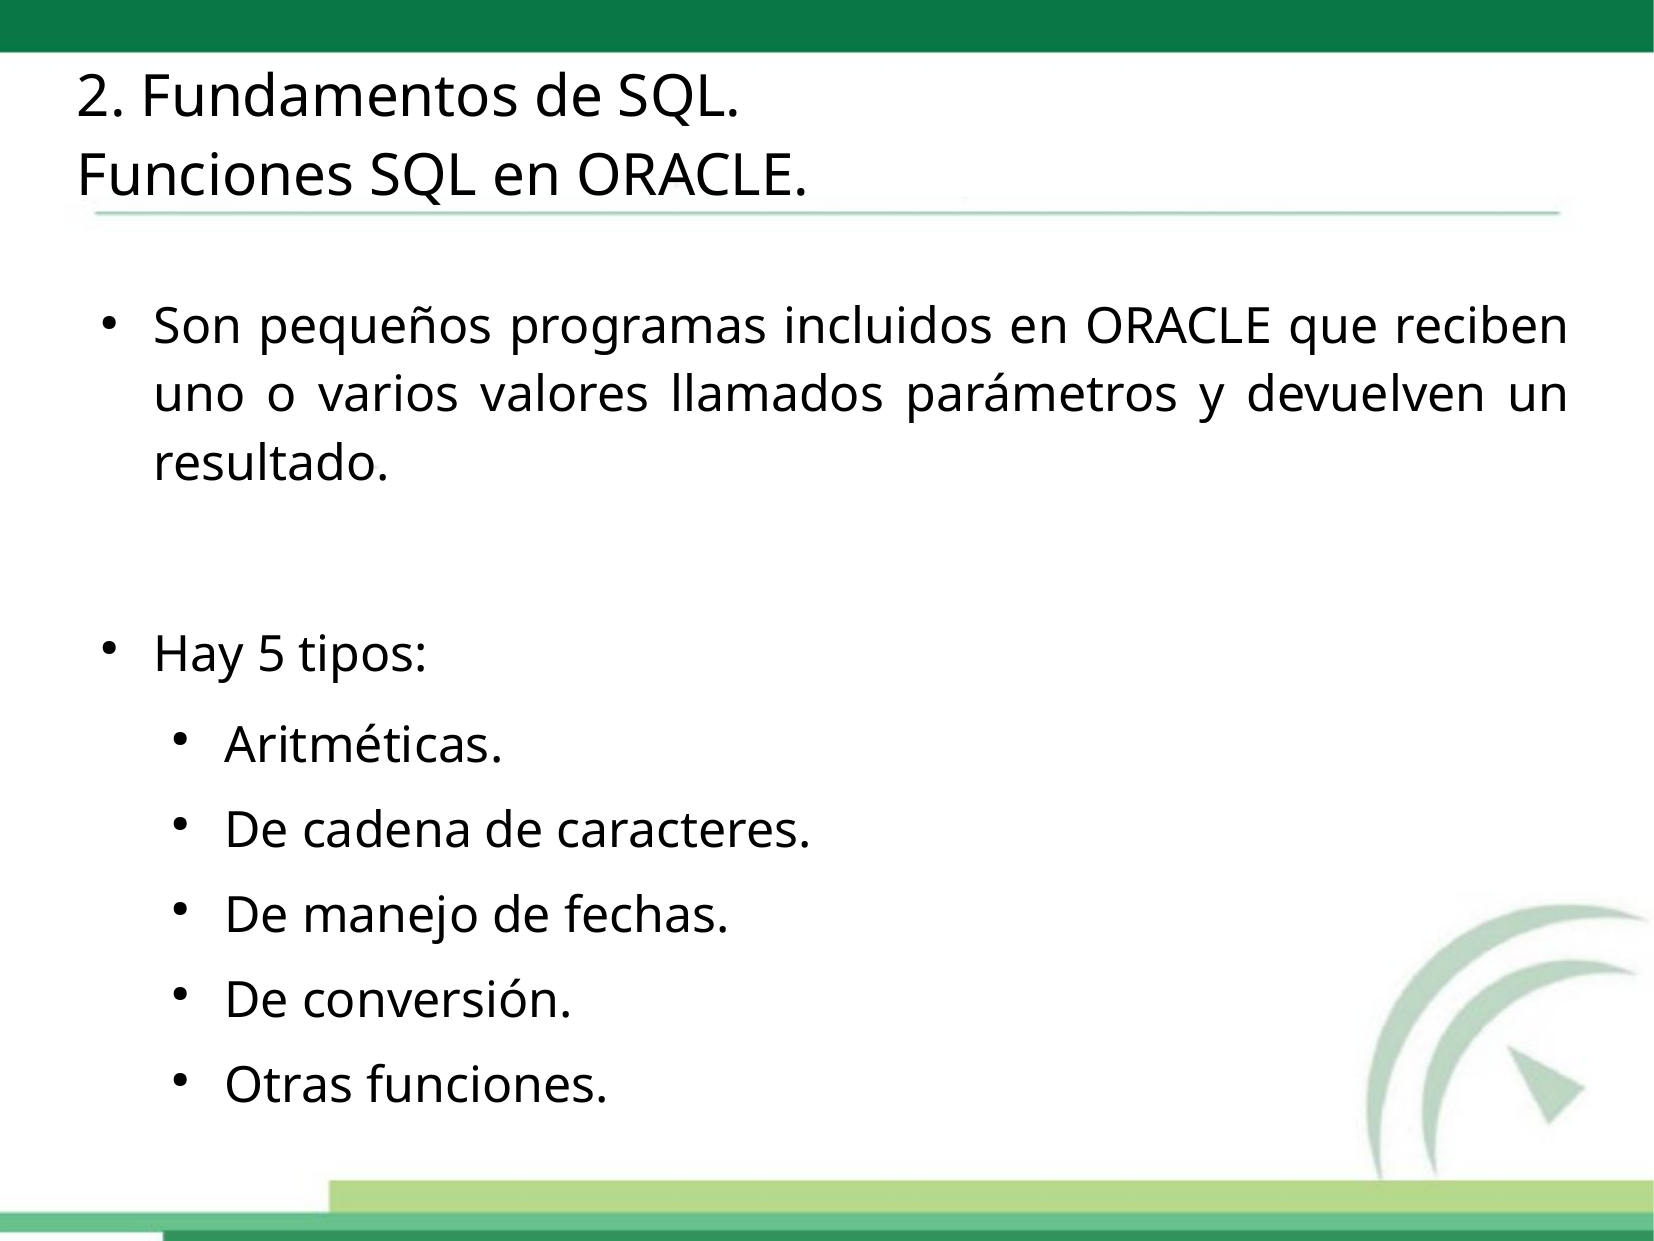

# 2. Fundamentos de SQL. Funciones SQL en ORACLE.
Son pequeños programas incluidos en ORACLE que reciben uno o varios valores llamados parámetros y devuelven un resultado.
Hay 5 tipos:
Aritméticas.
De cadena de caracteres.
De manejo de fechas.
De conversión.
Otras funciones.